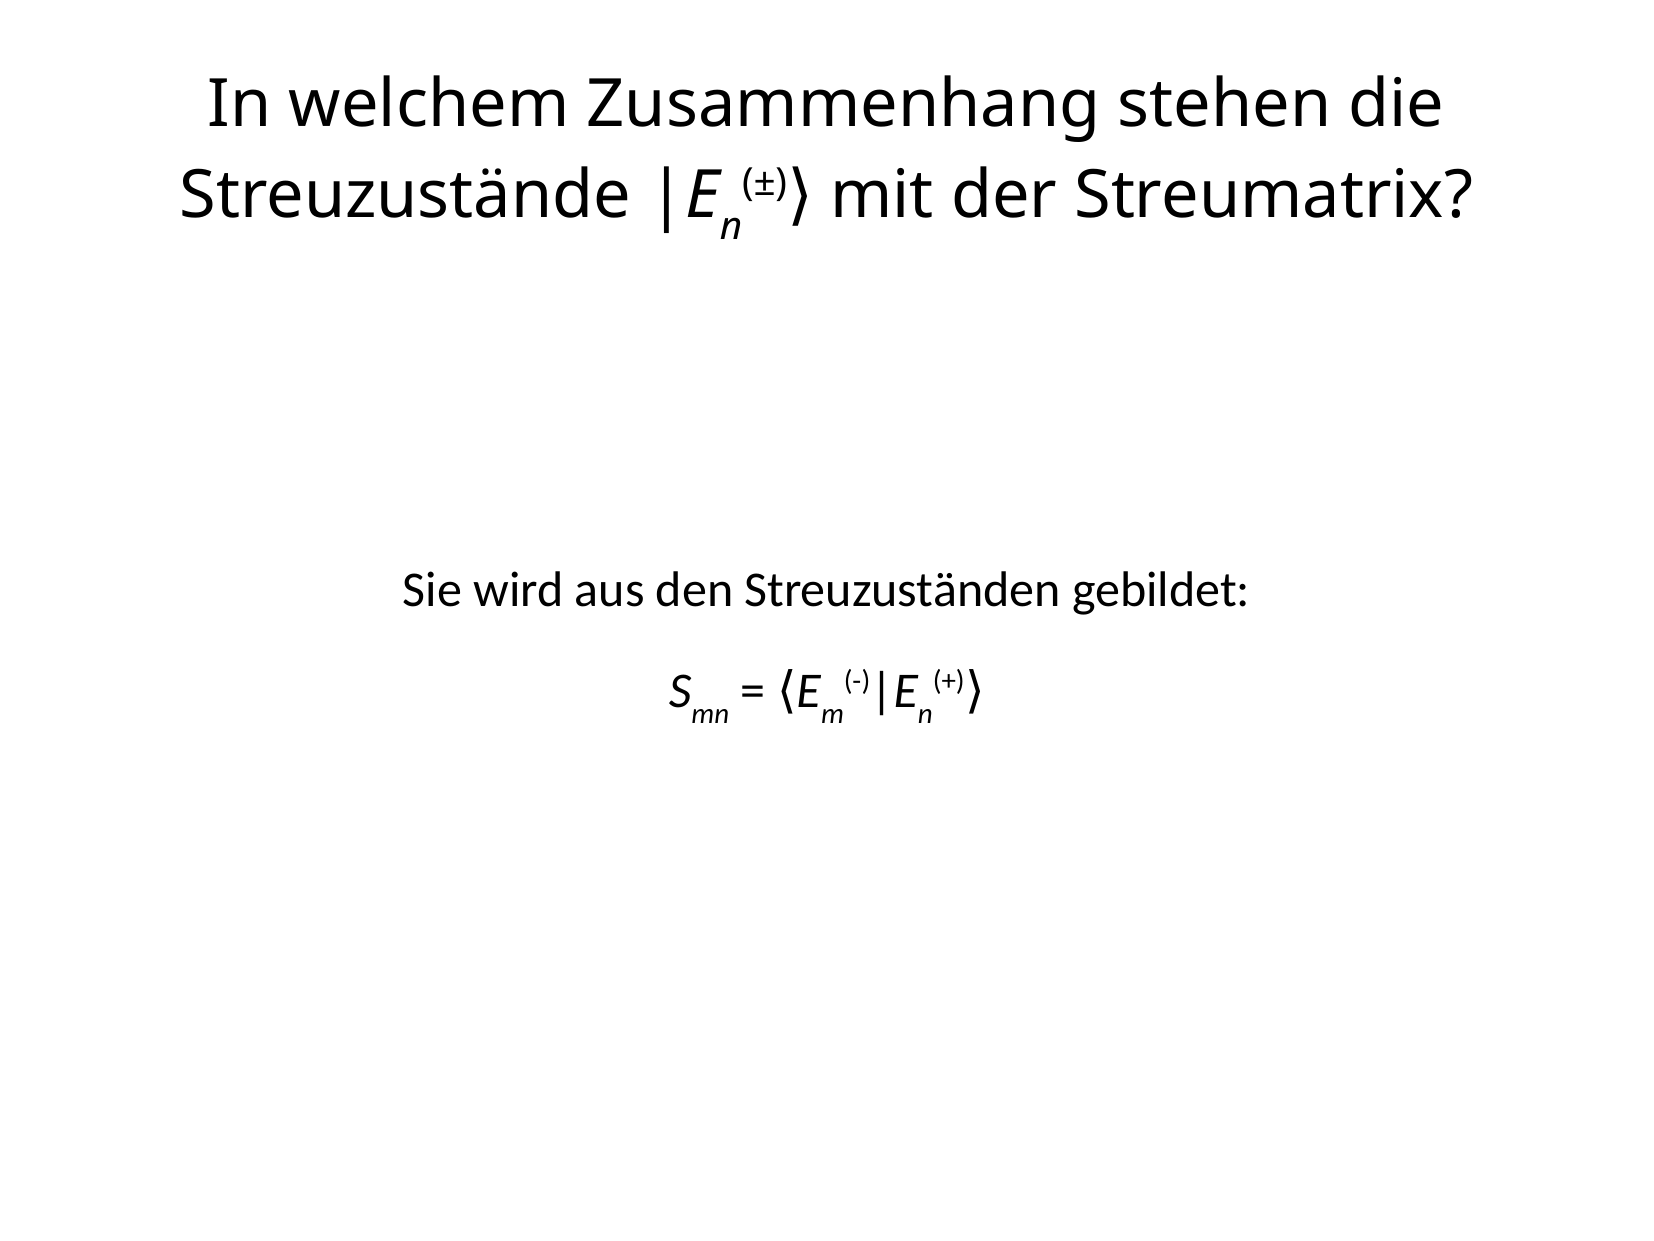

# In welchem Zusammenhang stehen die Streuzustände |En(±)⟩ mit der Streumatrix?
Sie wird aus den Streuzuständen gebildet:
Smn = ⟨Em(-)|En(+)⟩